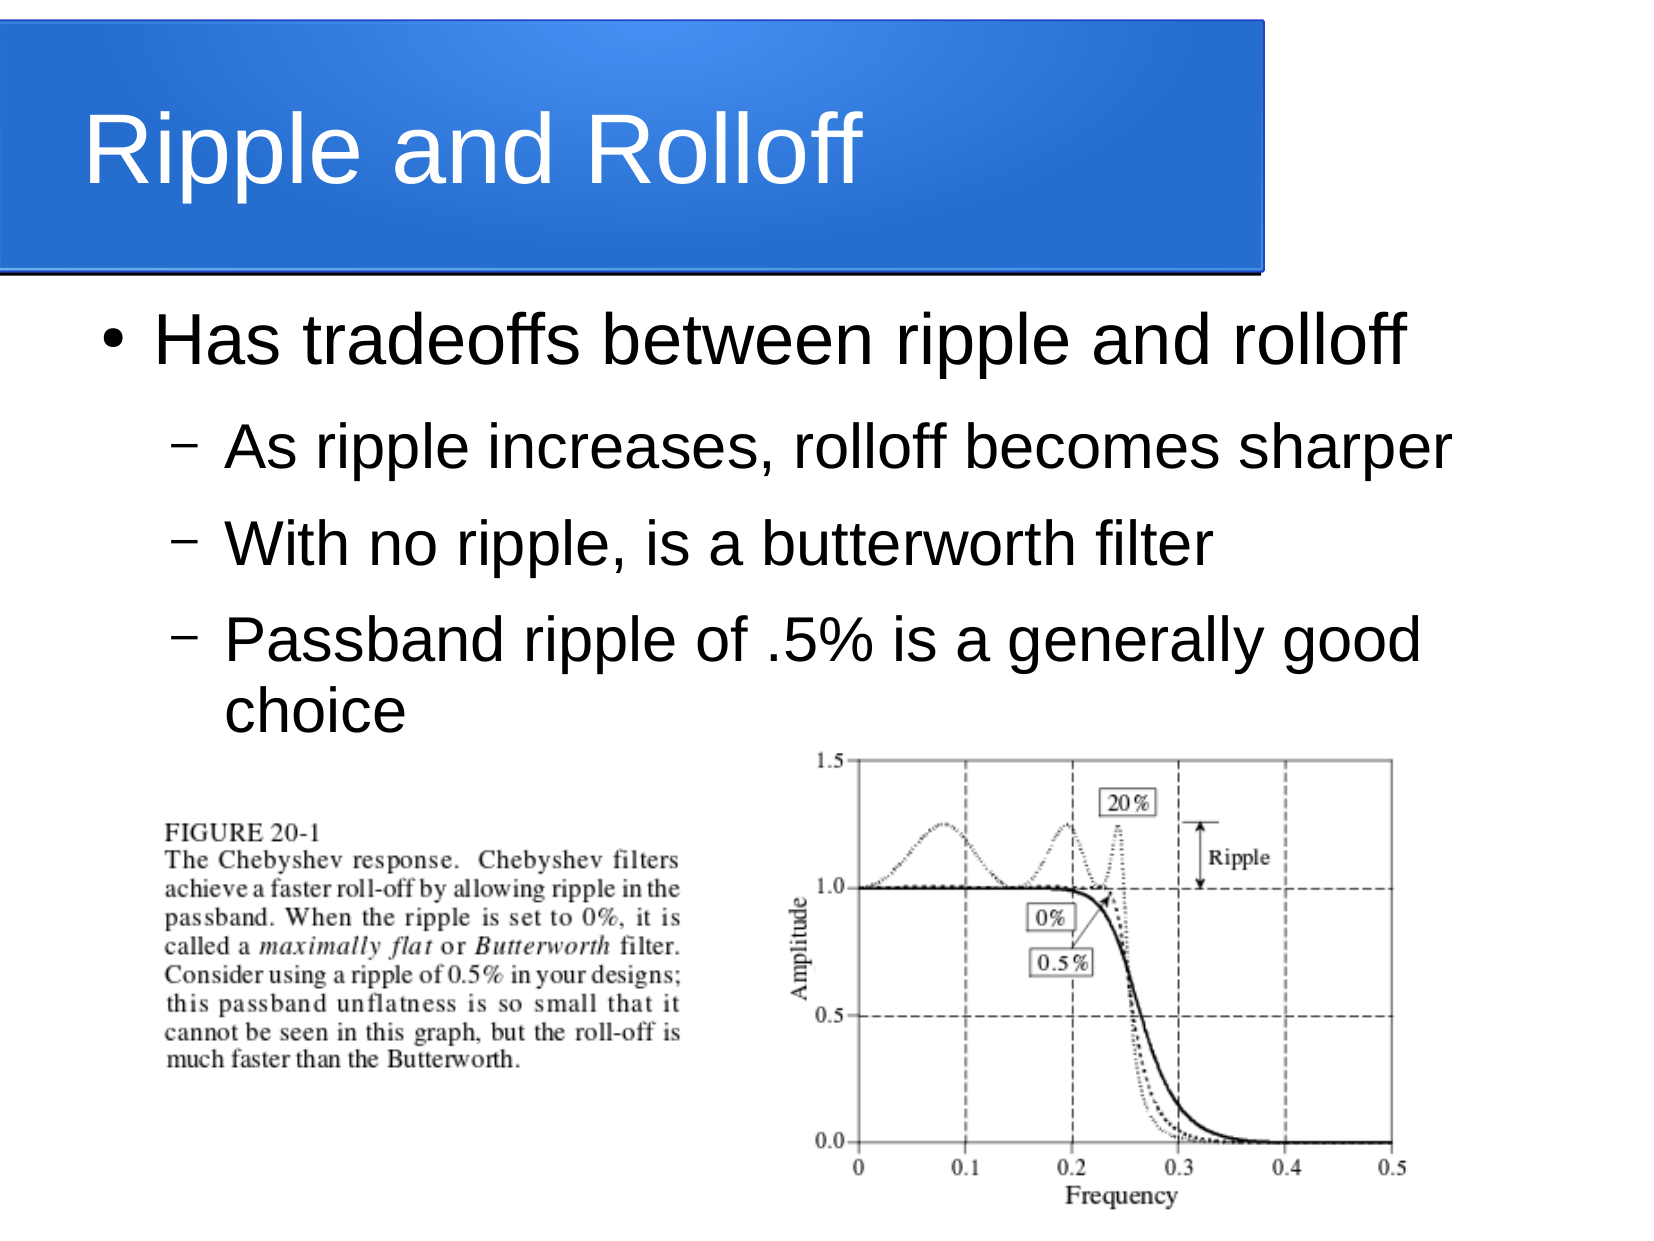

# Ripple and Rolloff
Has tradeoffs between ripple and rolloff
As ripple increases, rolloff becomes sharper
With no ripple, is a butterworth filter
Passband ripple of .5% is a generally good choice